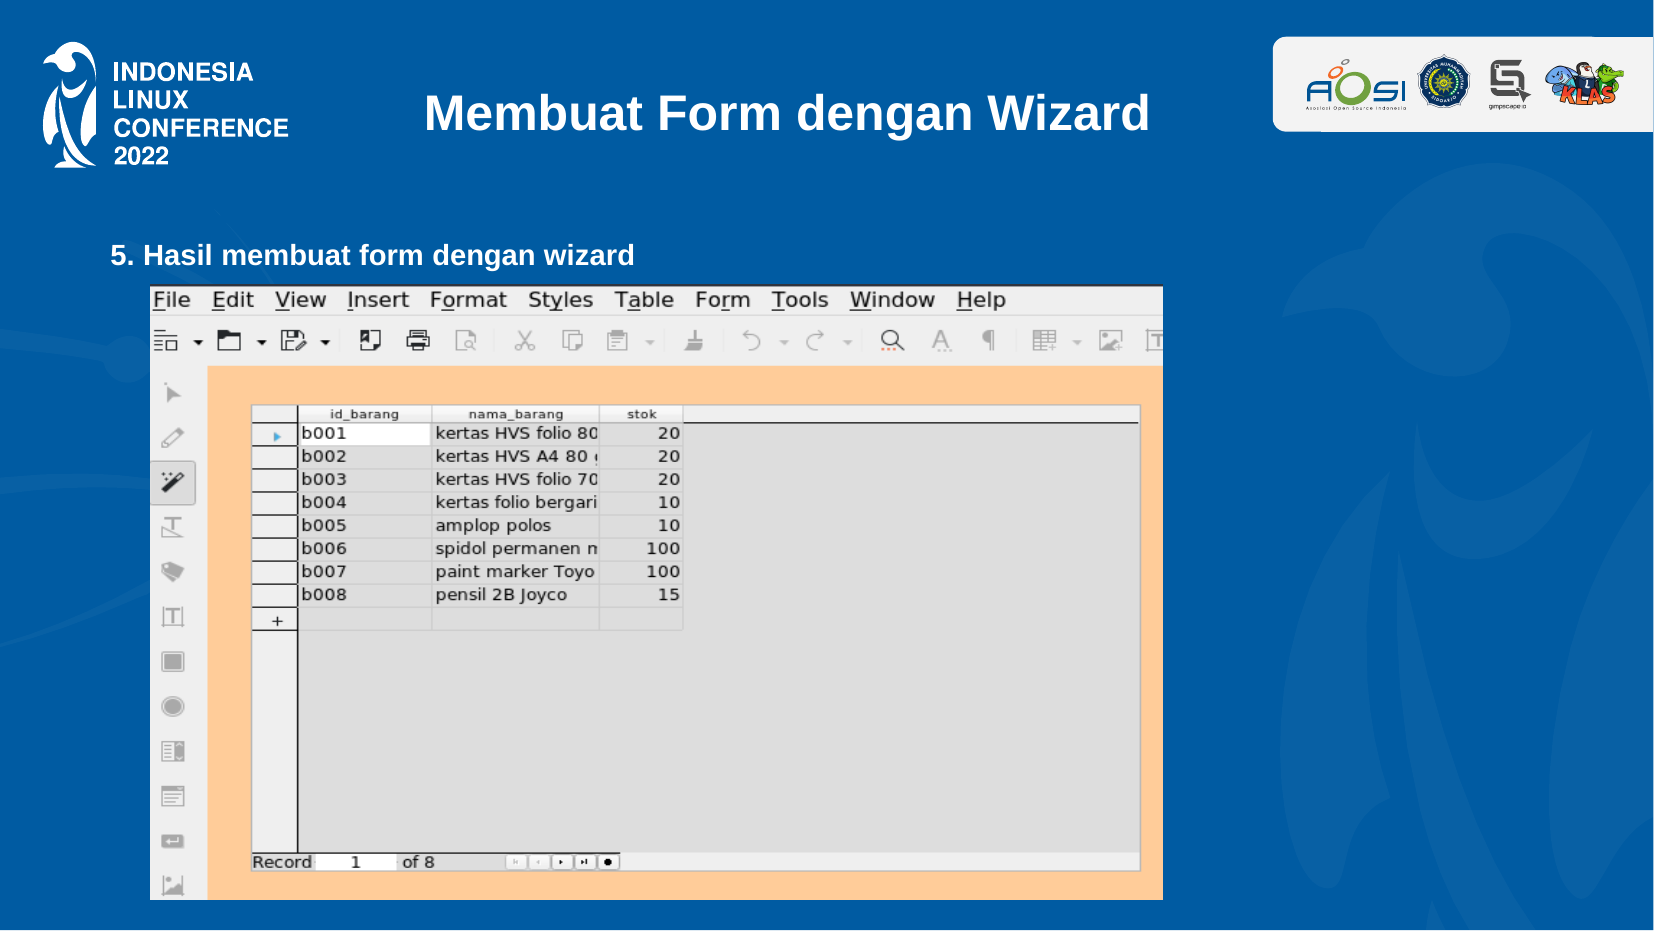

# Membuat Form dengan Wizard
5. Hasil membuat form dengan wizard